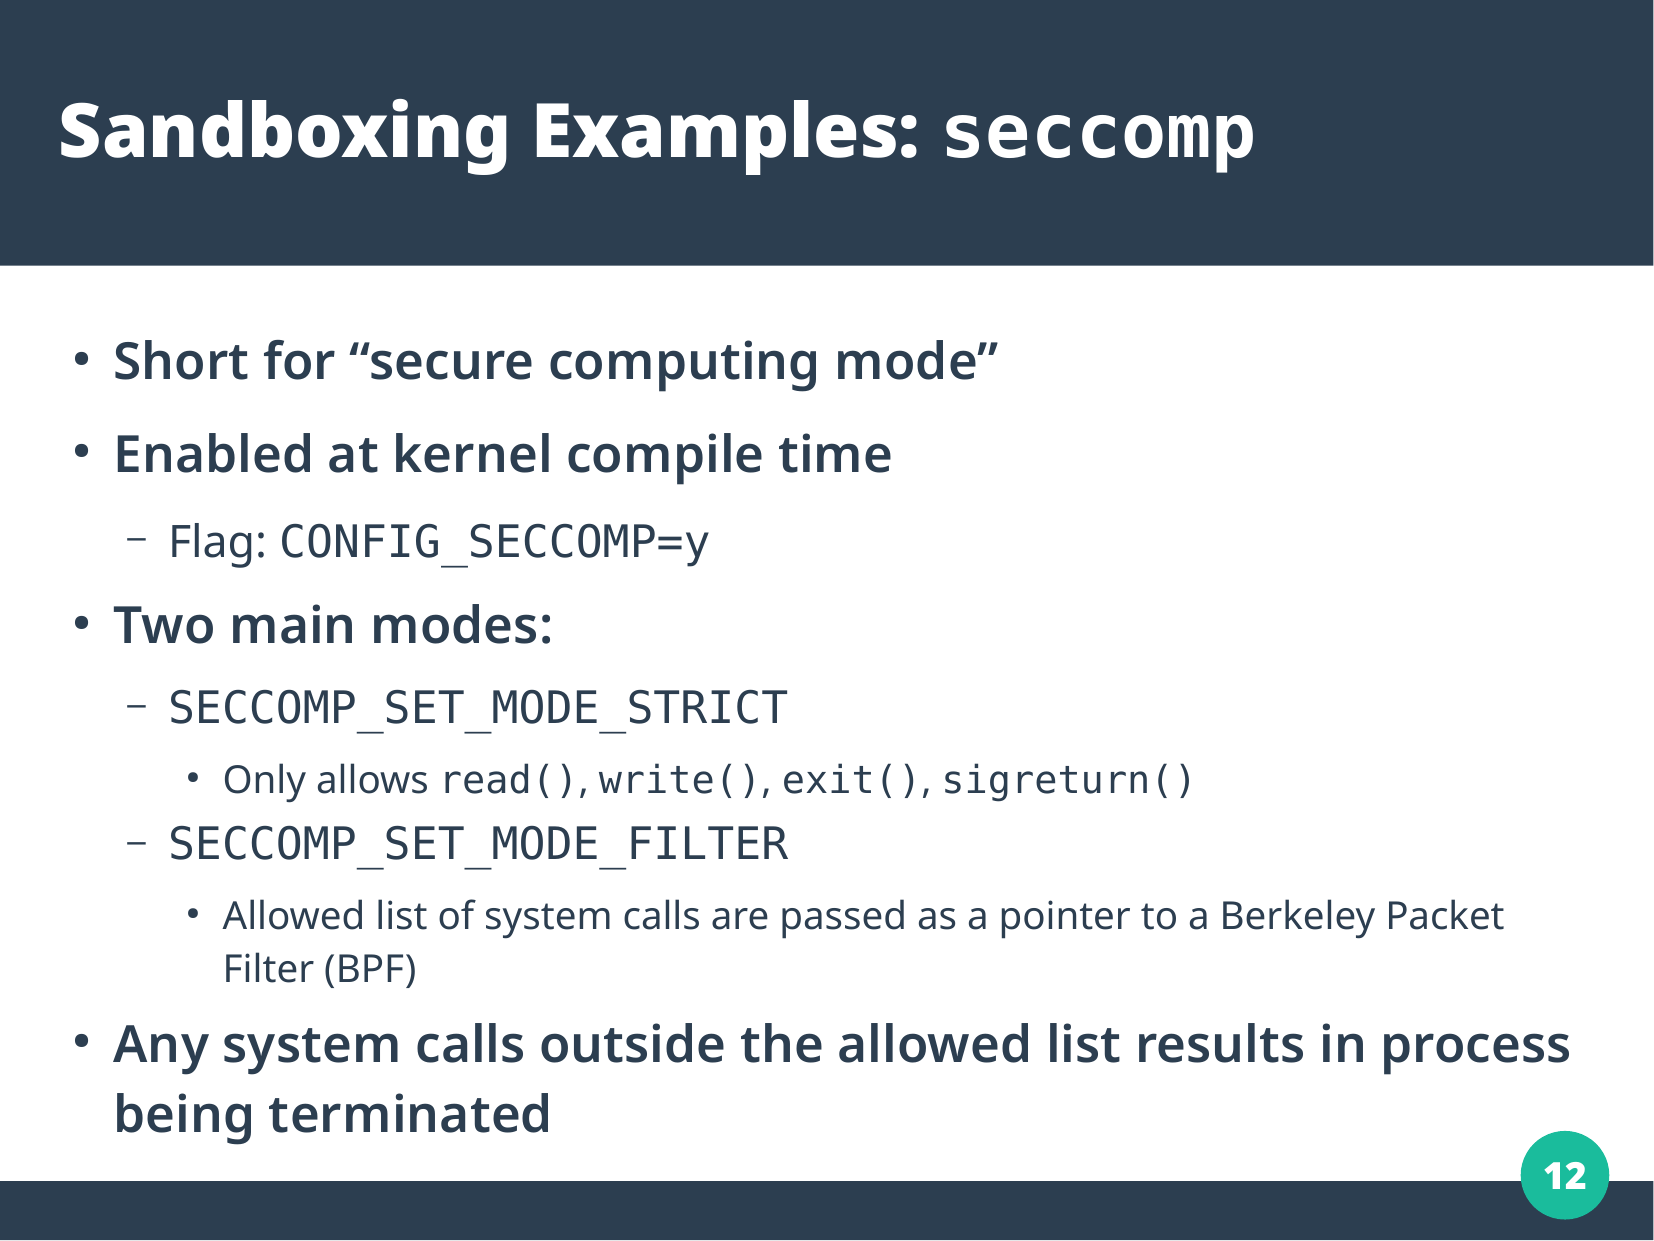

# Sandboxing Examples: seccomp
Short for “secure computing mode”
Enabled at kernel compile time
Flag: CONFIG_SECCOMP=y
Two main modes:
SECCOMP_SET_MODE_STRICT
Only allows read(), write(), exit(), sigreturn()
SECCOMP_SET_MODE_FILTER
Allowed list of system calls are passed as a pointer to a Berkeley Packet Filter (BPF)
Any system calls outside the allowed list results in process being terminated
12